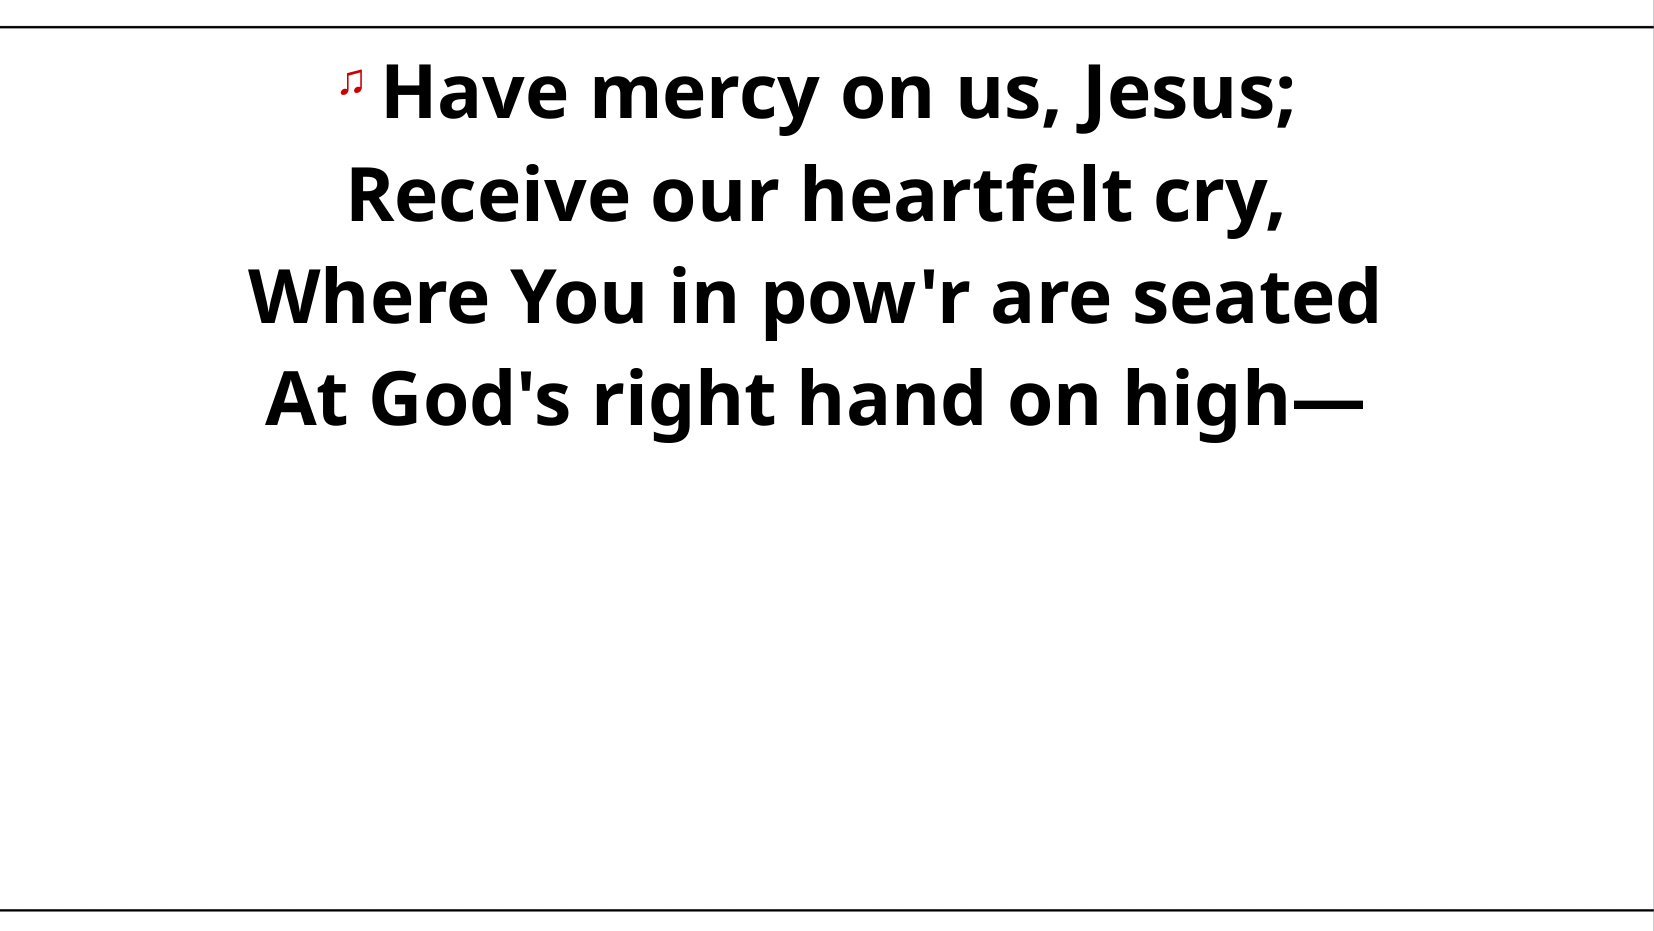

♫ Have mercy on us, Jesus;
Receive our heartfelt cry,
Where You in pow'r are seated
At God's right hand on high—